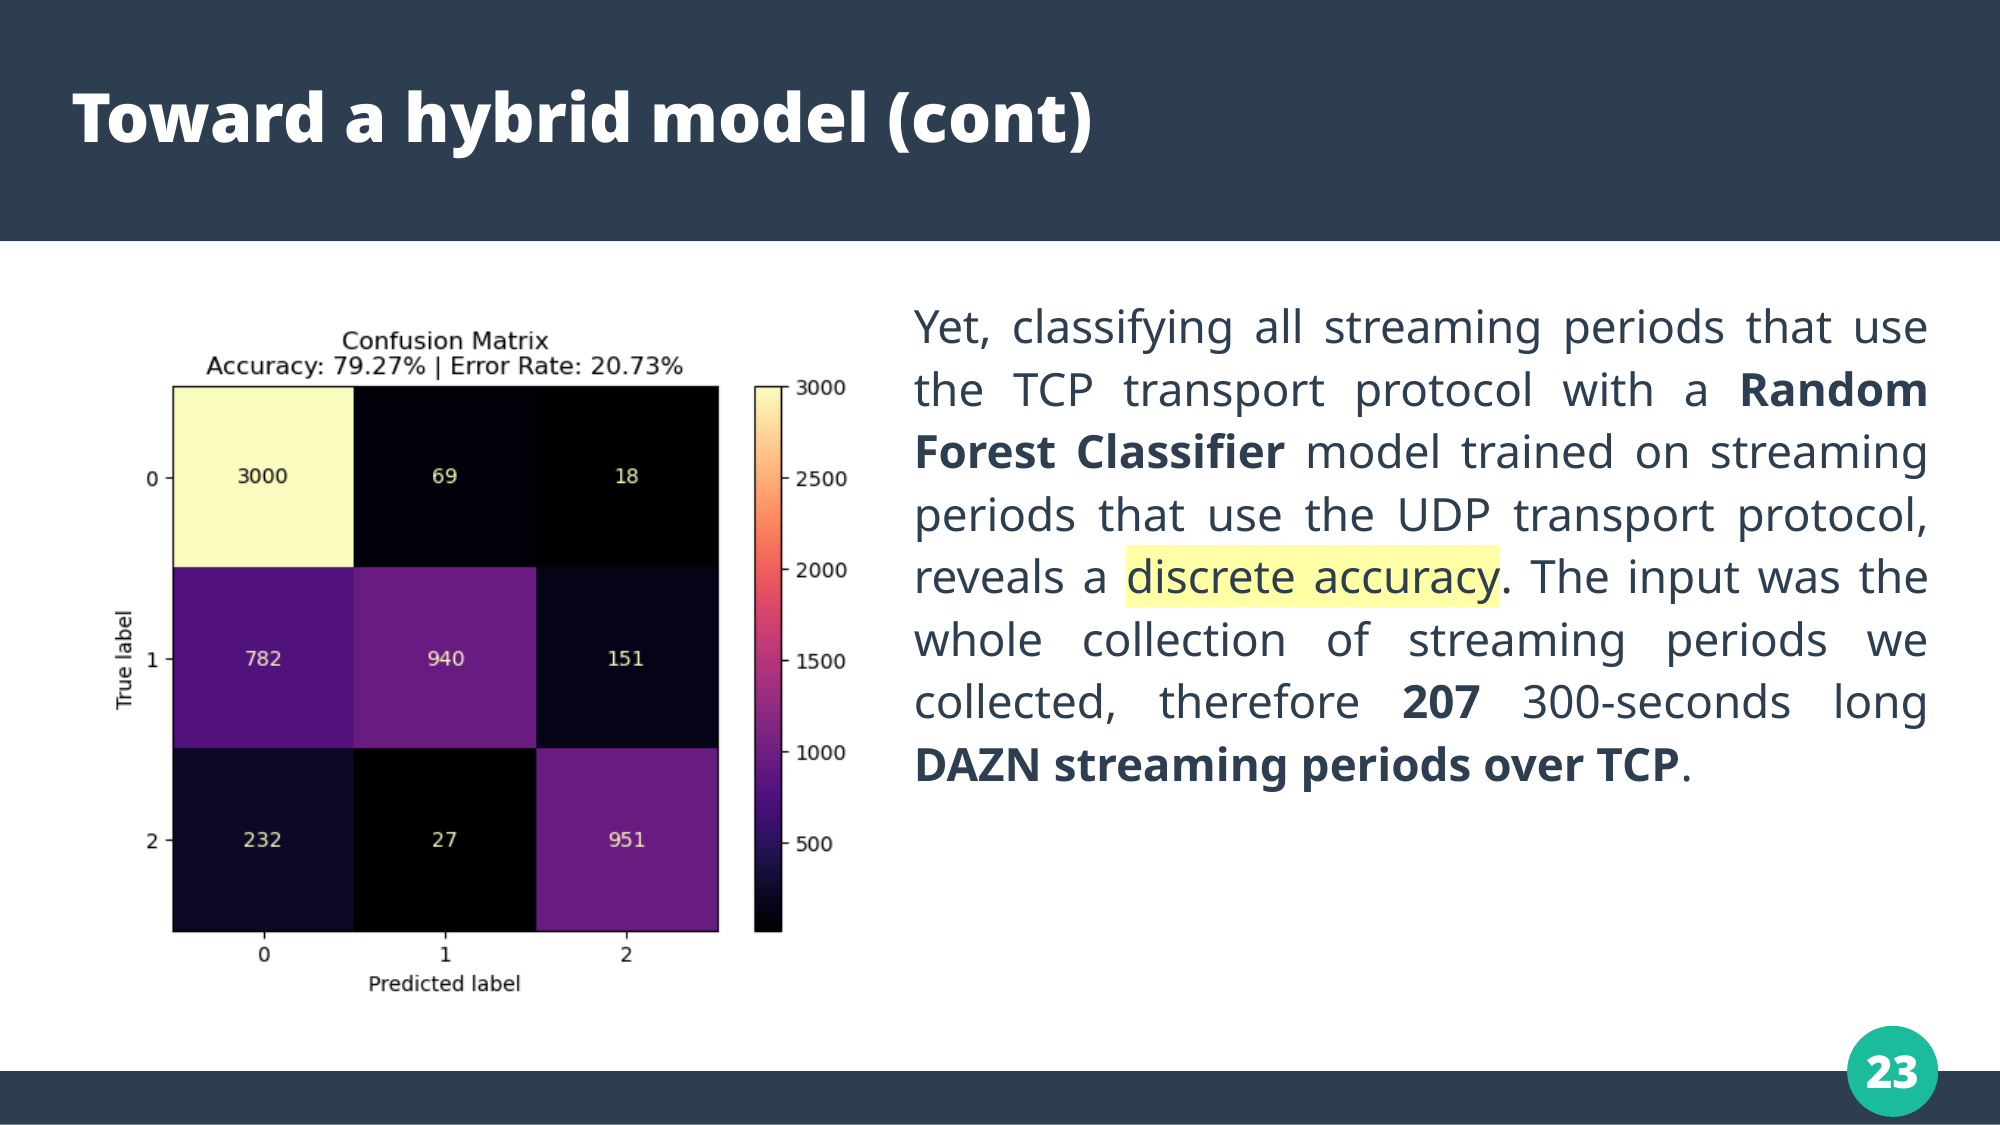

Toward a hybrid model (cont)
# Yet, classifying all streaming periods that use the TCP transport protocol with a Random Forest Classifier model trained on streaming periods that use the UDP transport protocol, reveals a discrete accuracy. The input was the whole collection of streaming periods we collected, therefore 207 300-seconds long DAZN streaming periods over TCP.